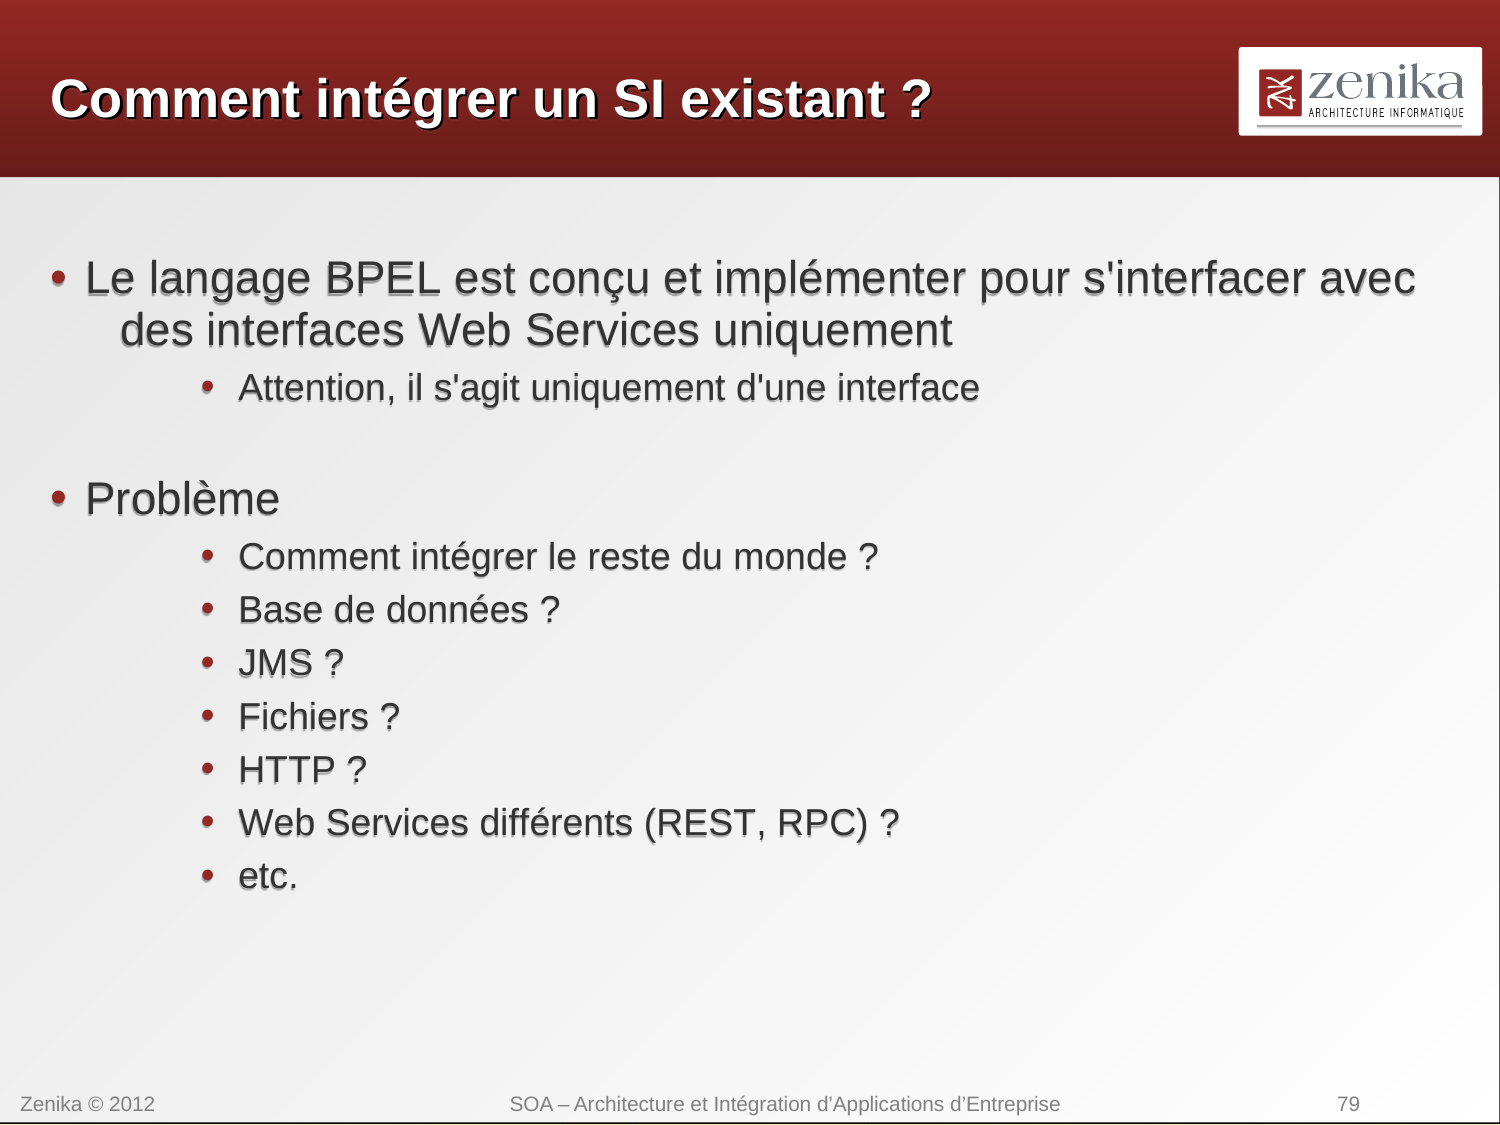

# Comment intégrer un SI existant ?
Le langage BPEL est conçu et implémenter pour s'interfacer avec des interfaces Web Services uniquement
Attention, il s'agit uniquement d'une interface
Problème
Comment intégrer le reste du monde ?
Base de données ?
JMS ?
Fichiers ?
HTTP ?
Web Services différents (REST, RPC) ?
etc.